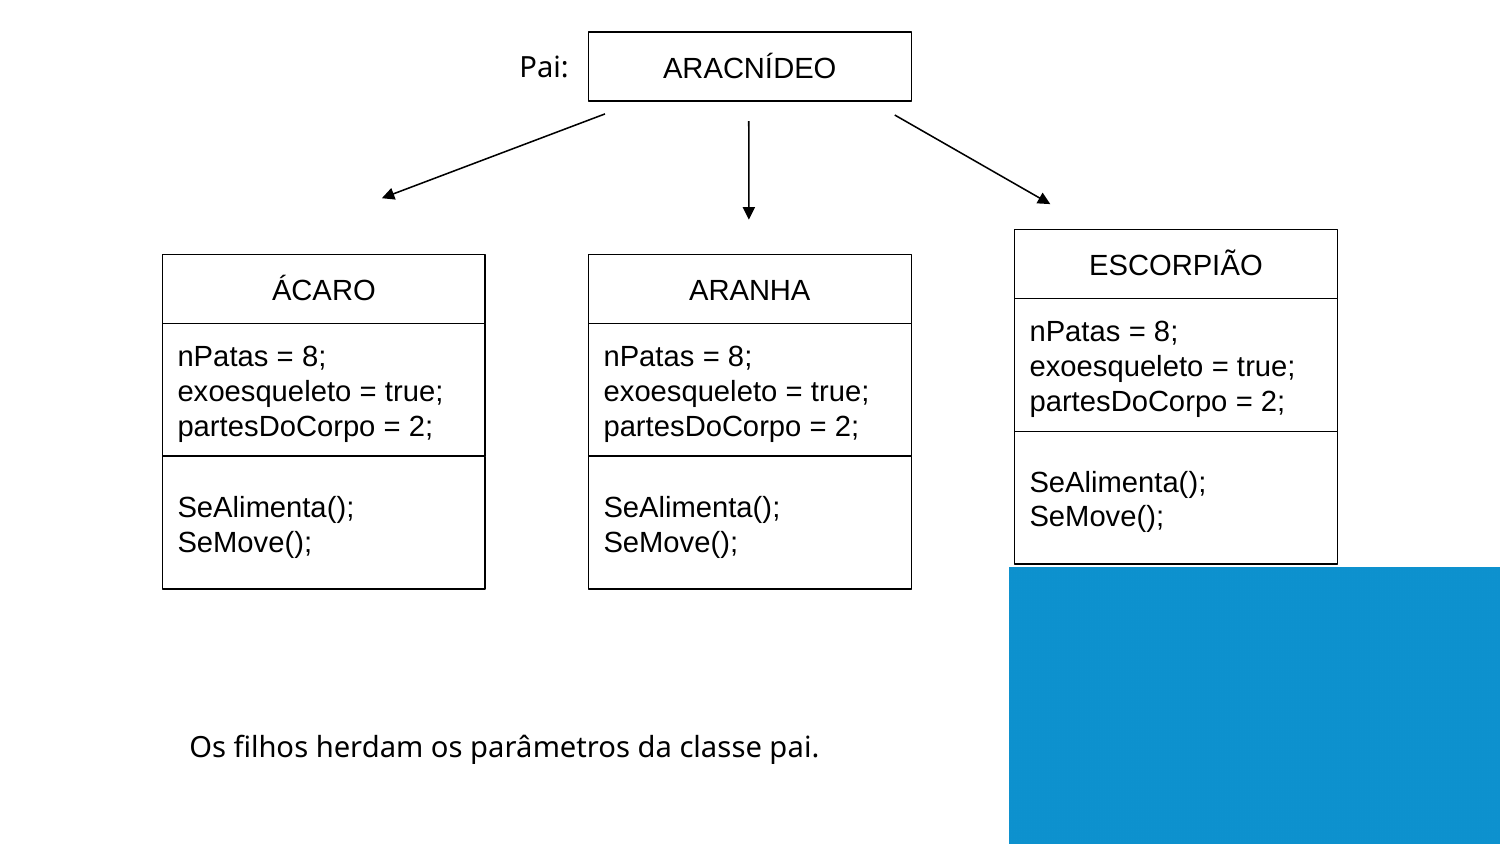

ARACNÍDEO
Pai:
ESCORPIÃO
ÁCARO
ARANHA
nPatas = 8;
exoesqueleto = true;
partesDoCorpo = 2;
nPatas = 8;
exoesqueleto = true;
partesDoCorpo = 2;
nPatas = 8;
exoesqueleto = true;
partesDoCorpo = 2;
SeAlimenta();
SeMove();
SeAlimenta();
SeMove();
SeAlimenta();
SeMove();
Os filhos herdam os parâmetros da classe pai.